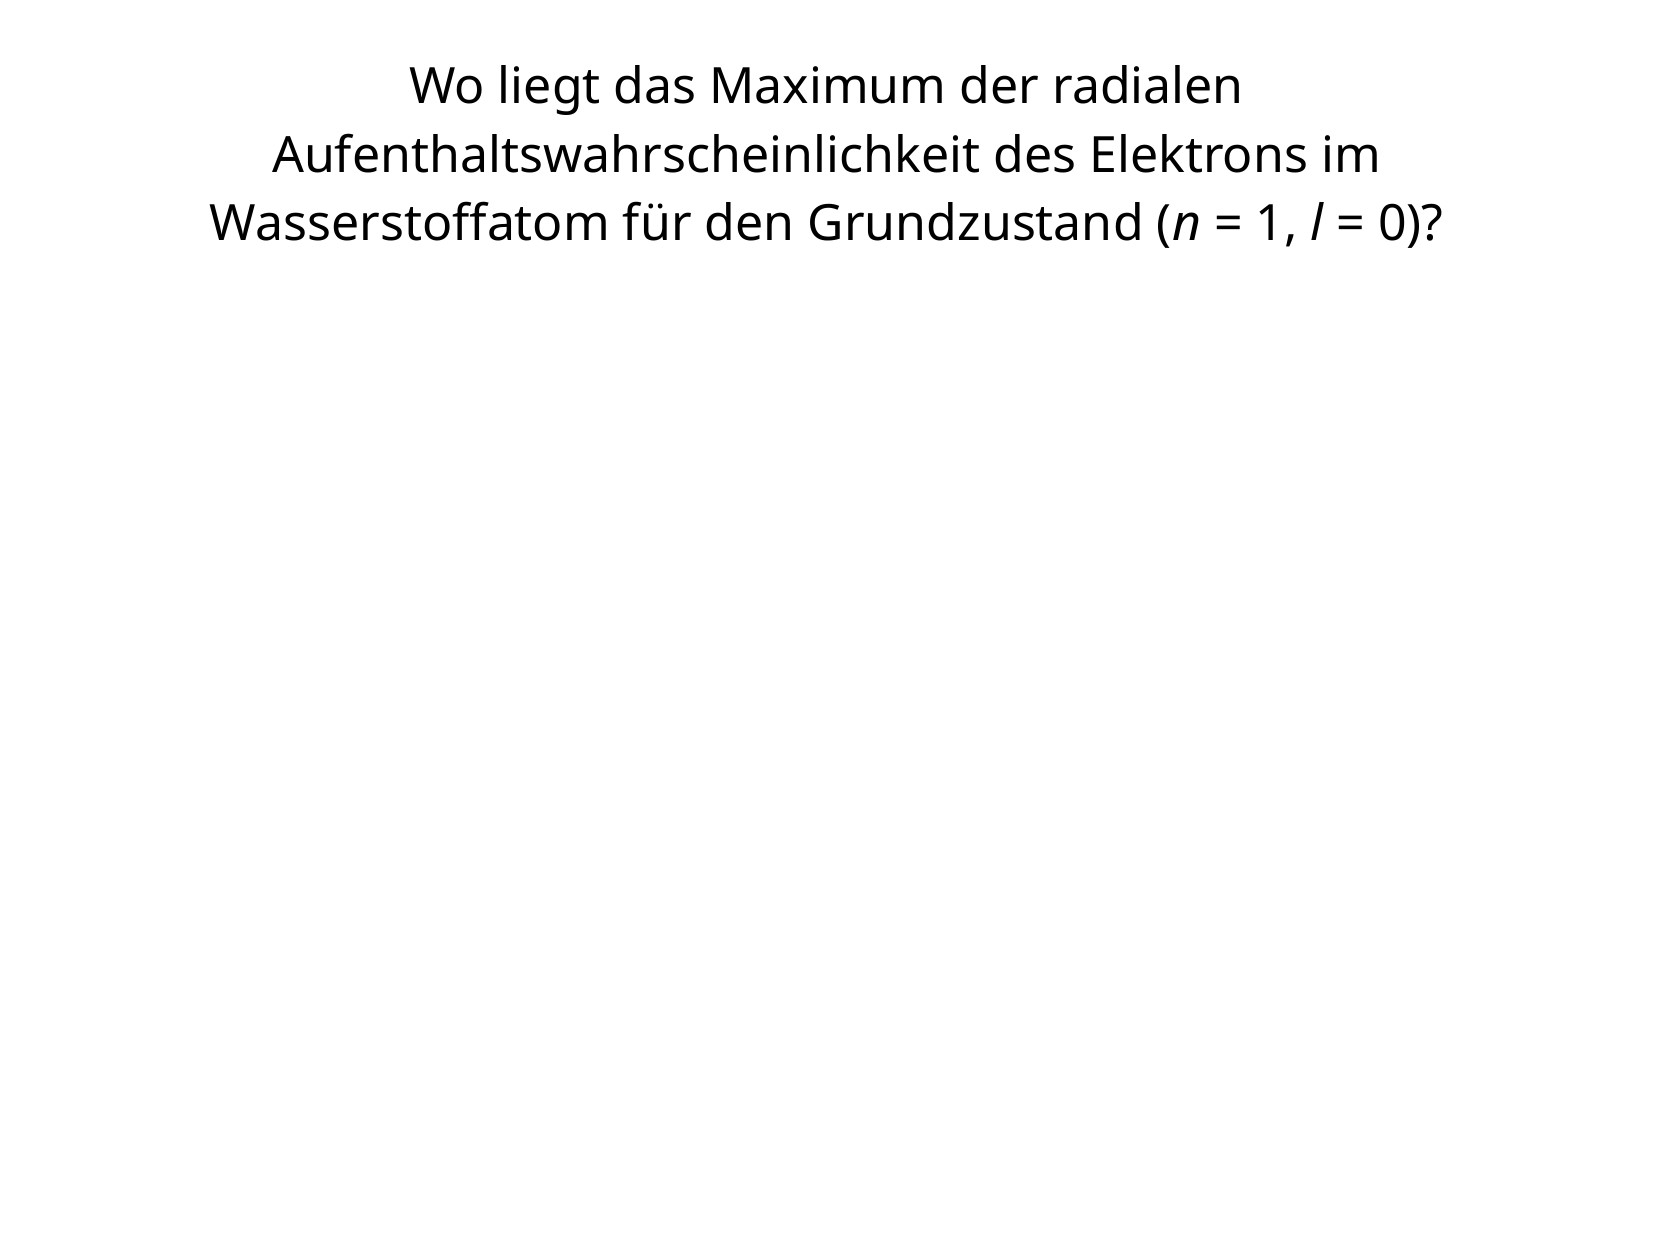

# Wo liegt das Maximum der radialen Aufenthaltswahrscheinlichkeit des Elektrons im Wasserstoffatom für den Grundzustand (n = 1, l = 0)?